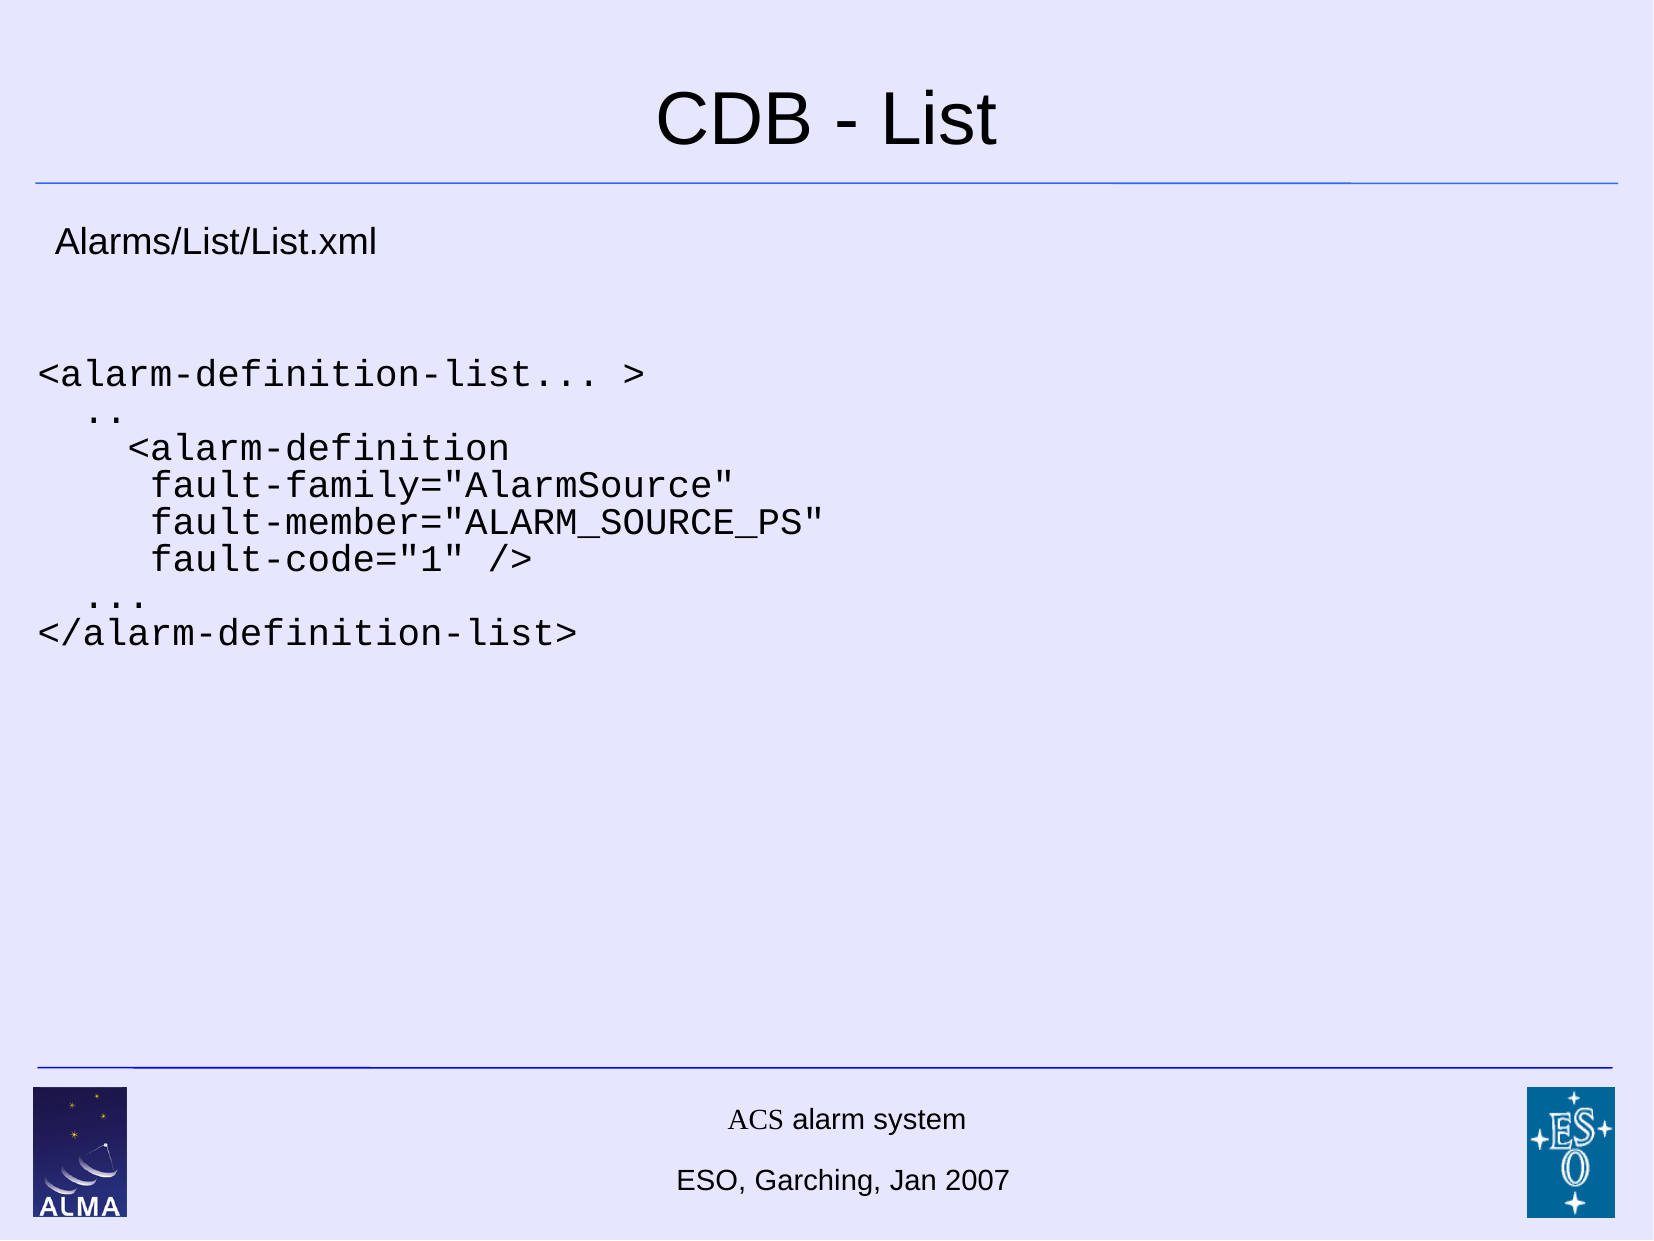

# CDB - List
Alarms/List/List.xml
<alarm-definition-list... >
 ..
 <alarm-definition
 fault-family="AlarmSource"
 fault-member="ALARM_SOURCE_PS"
 fault-code="1" />
 ...
</alarm-definition-list>